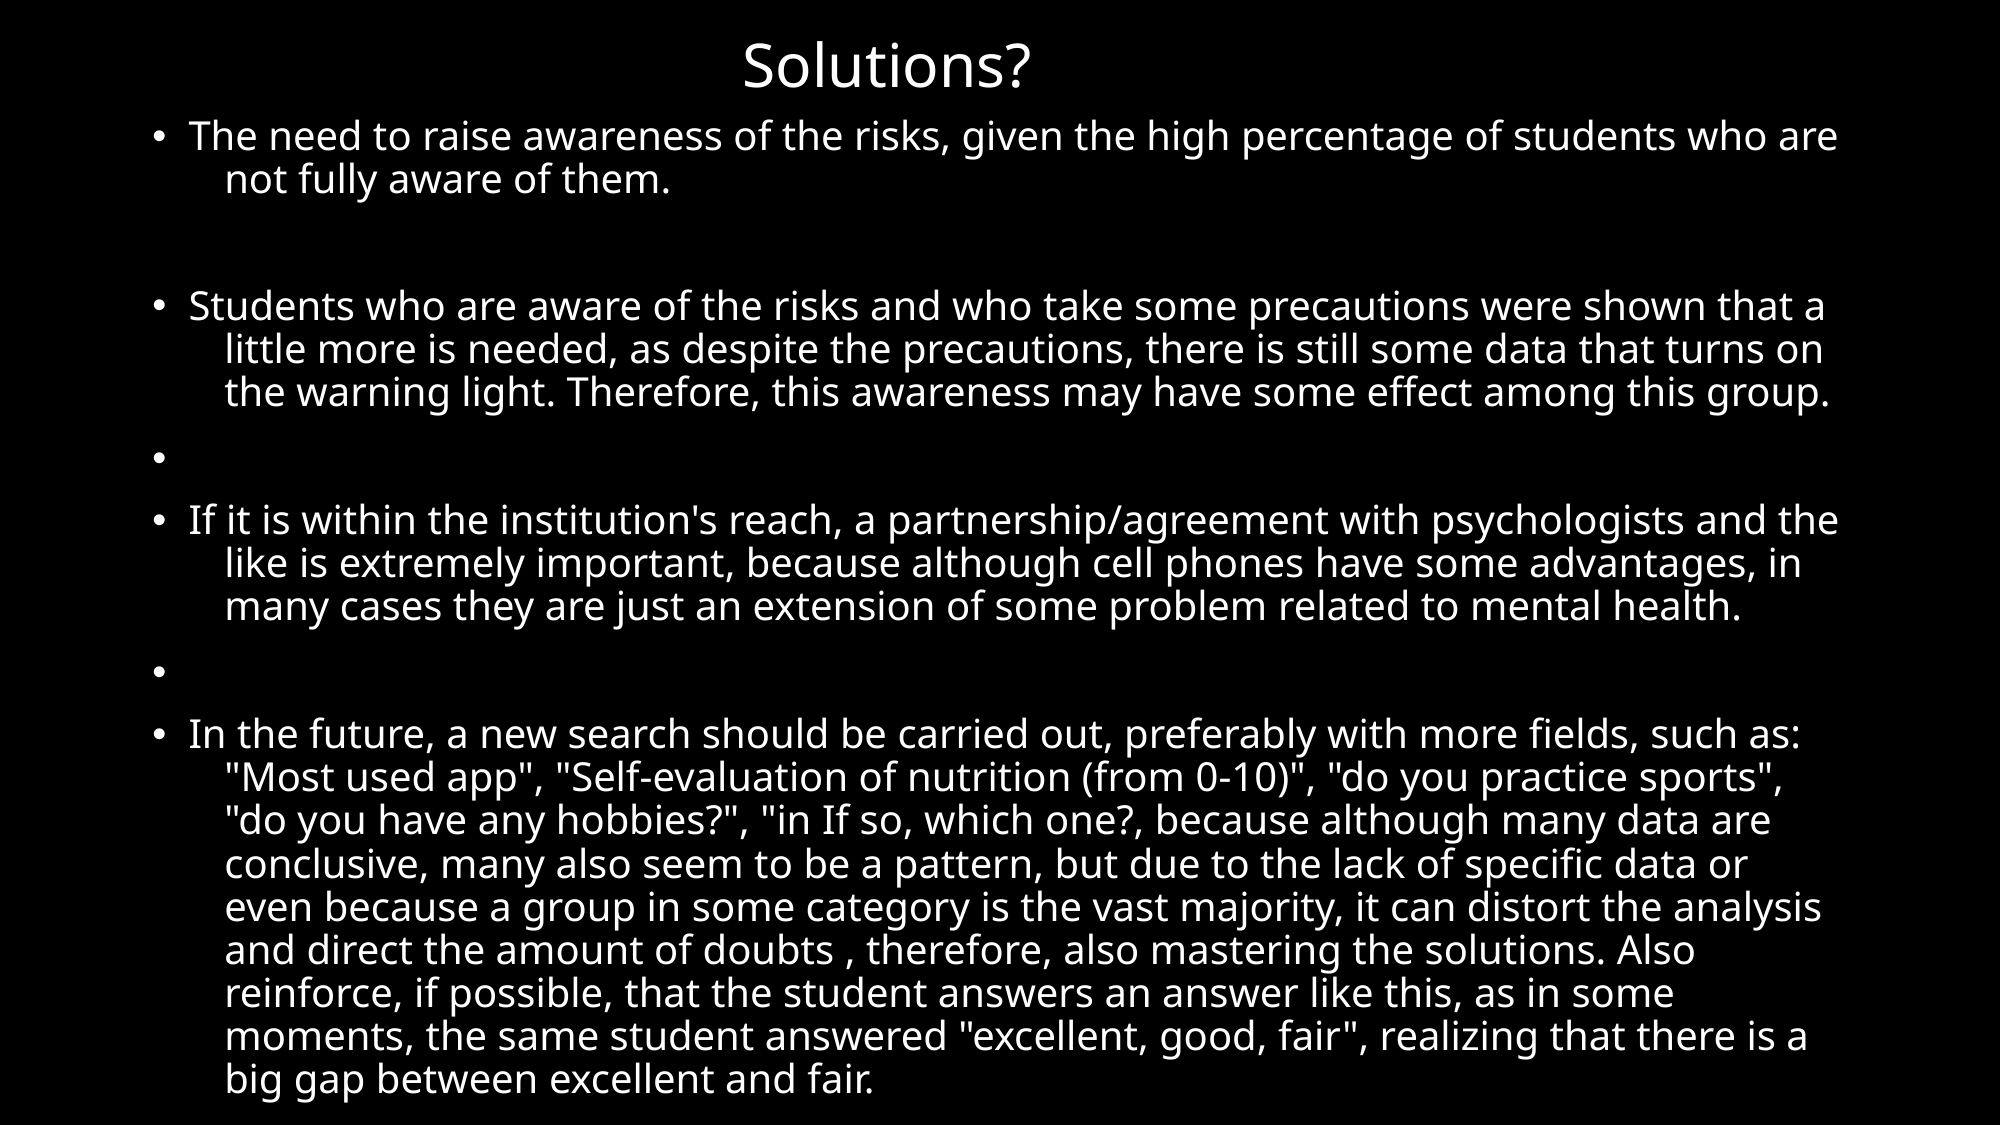

# Solutions?
The need to raise awareness of the risks, given the high percentage of students who are not fully aware of them.
Students who are aware of the risks and who take some precautions were shown that a little more is needed, as despite the precautions, there is still some data that turns on the warning light. Therefore, this awareness may have some effect among this group.
If it is within the institution's reach, a partnership/agreement with psychologists and the like is extremely important, because although cell phones have some advantages, in many cases they are just an extension of some problem related to mental health.
In the future, a new search should be carried out, preferably with more fields, such as: "Most used app", "Self-evaluation of nutrition (from 0-10)", "do you practice sports", "do you have any hobbies?", "in If so, which one?, because although many data are conclusive, many also seem to be a pattern, but due to the lack of specific data or even because a group in some category is the vast majority, it can distort the analysis and direct the amount of doubts , therefore, also mastering the solutions. Also reinforce, if possible, that the student answers an answer like this, as in some moments, the same student answered "excellent, good, fair", realizing that there is a big gap between excellent and fair.